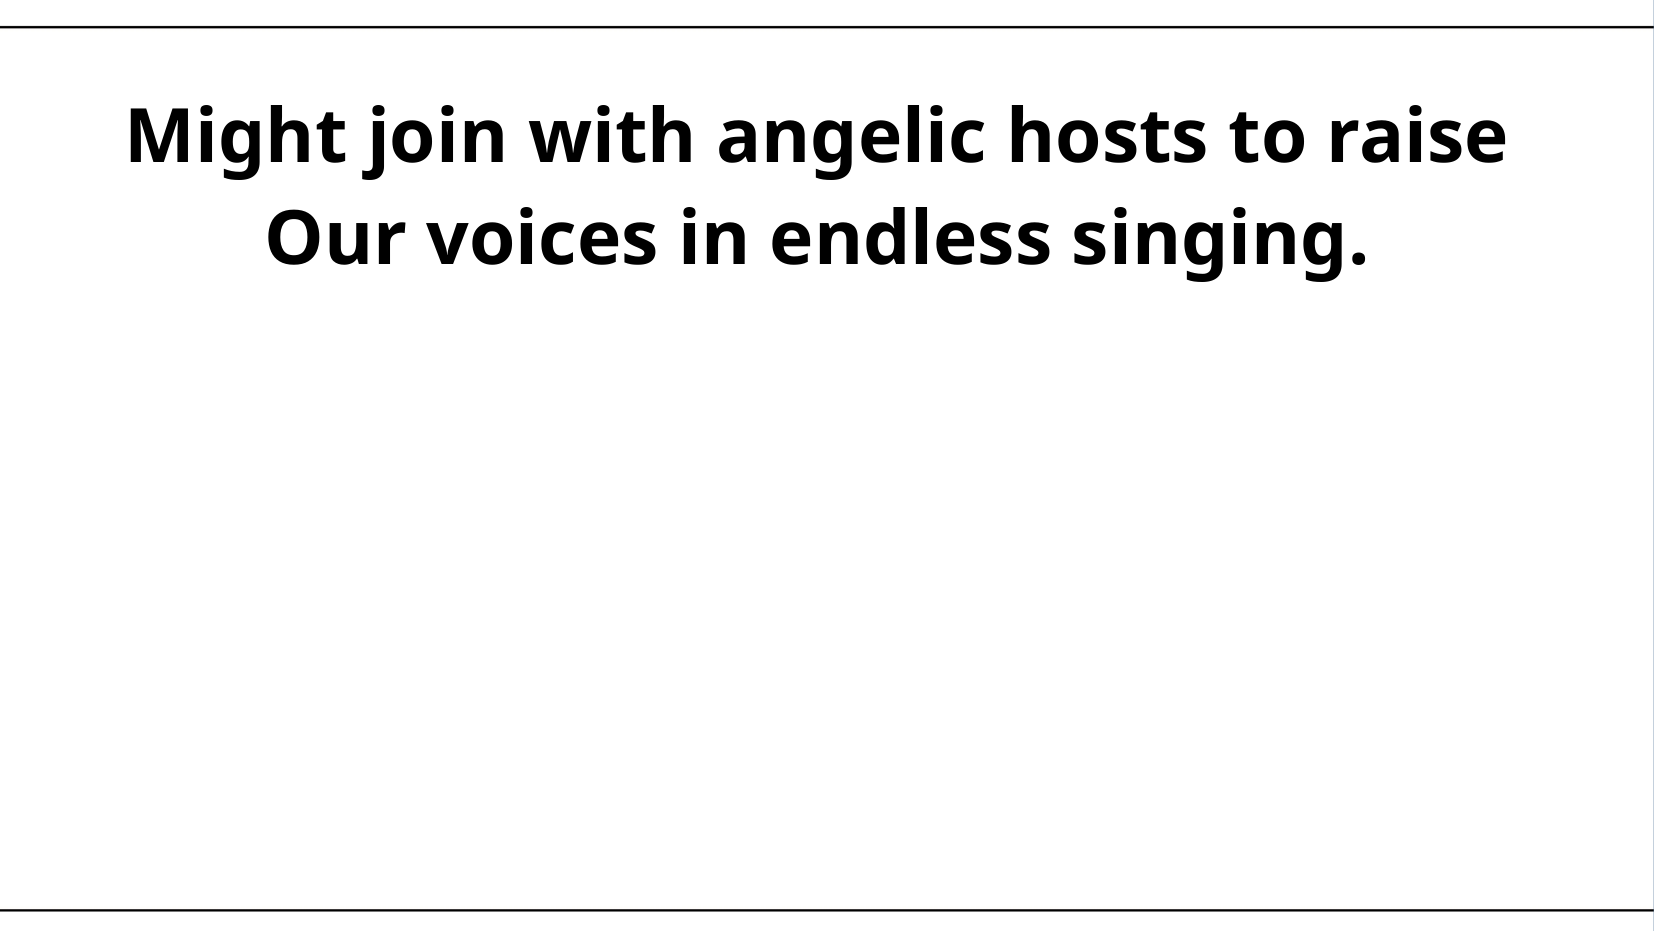

Might join with angelic hosts to raise
Our voices in endless singing.